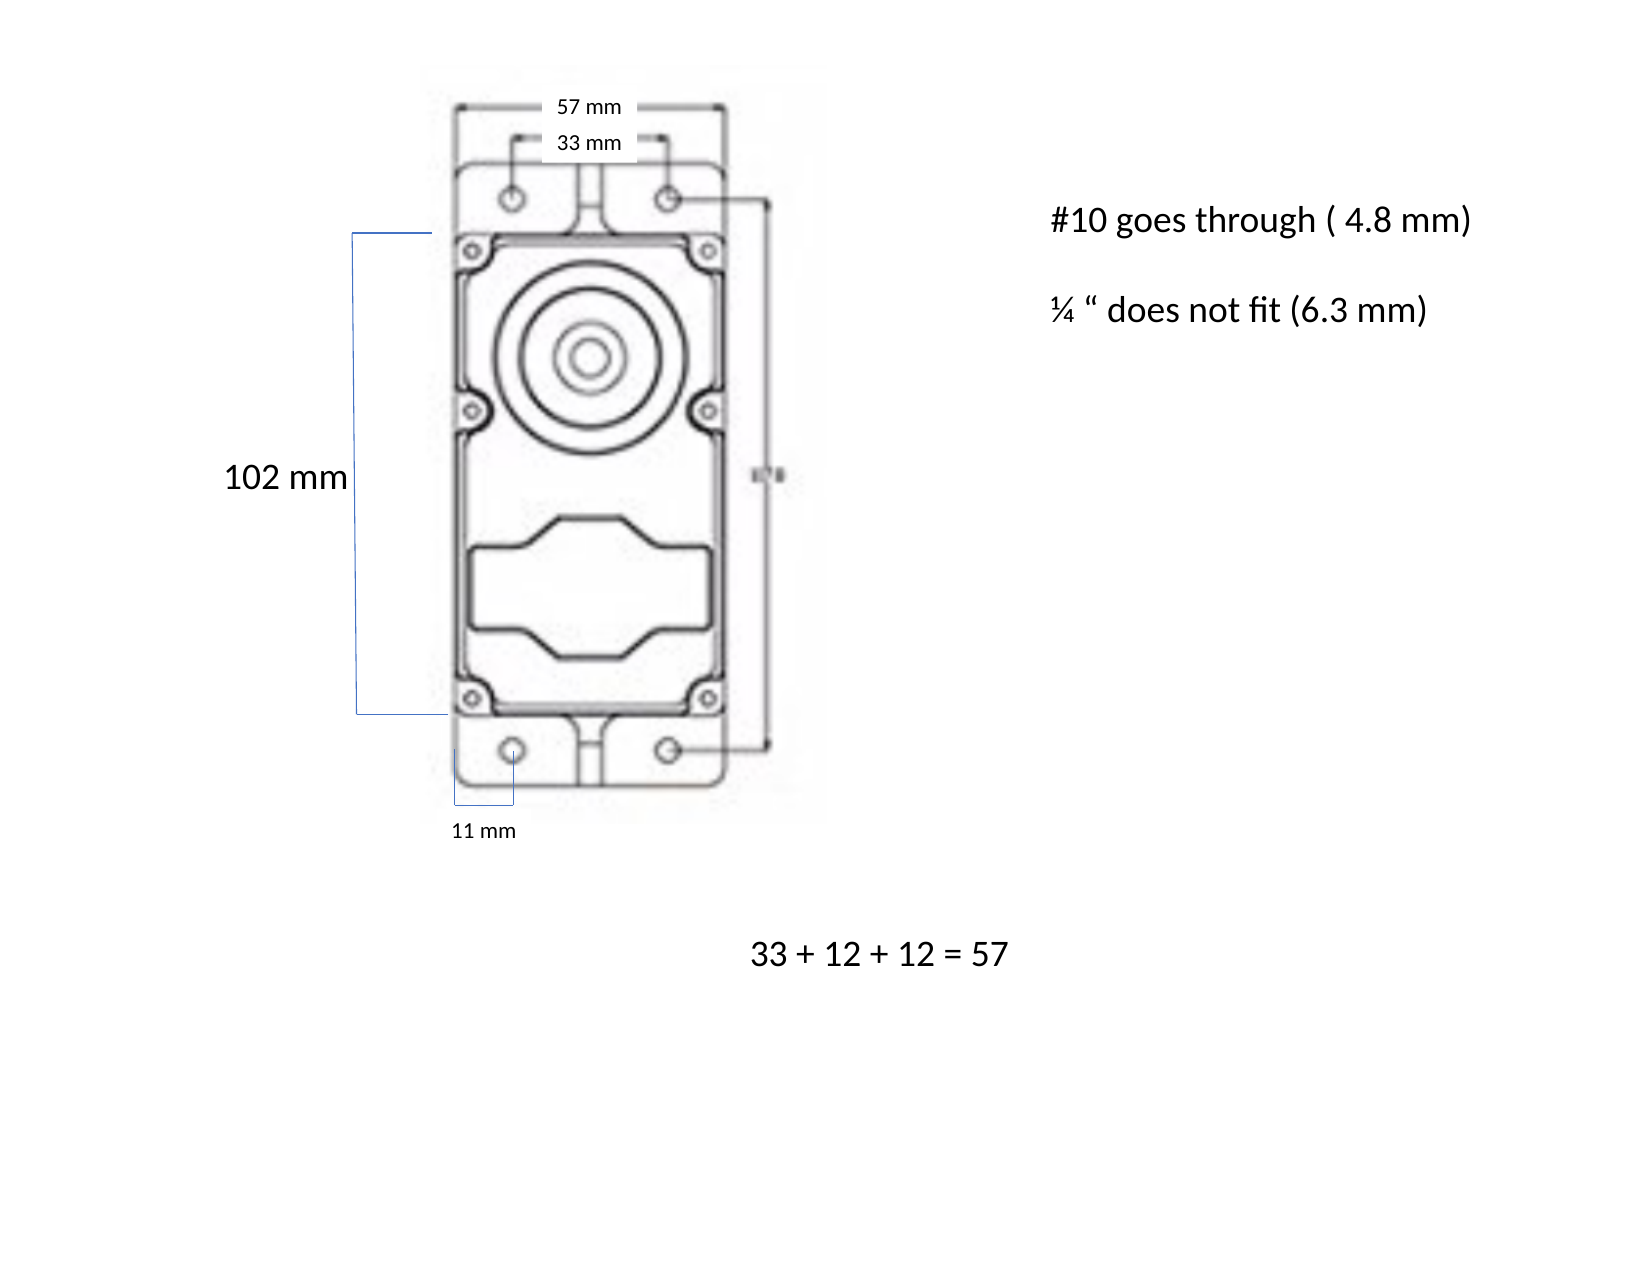

57 mm
33 mm
#10 goes through ( 4.8 mm)
¼ “ does not fit (6.3 mm)
102 mm
11 mm
33 + 12 + 12 = 57